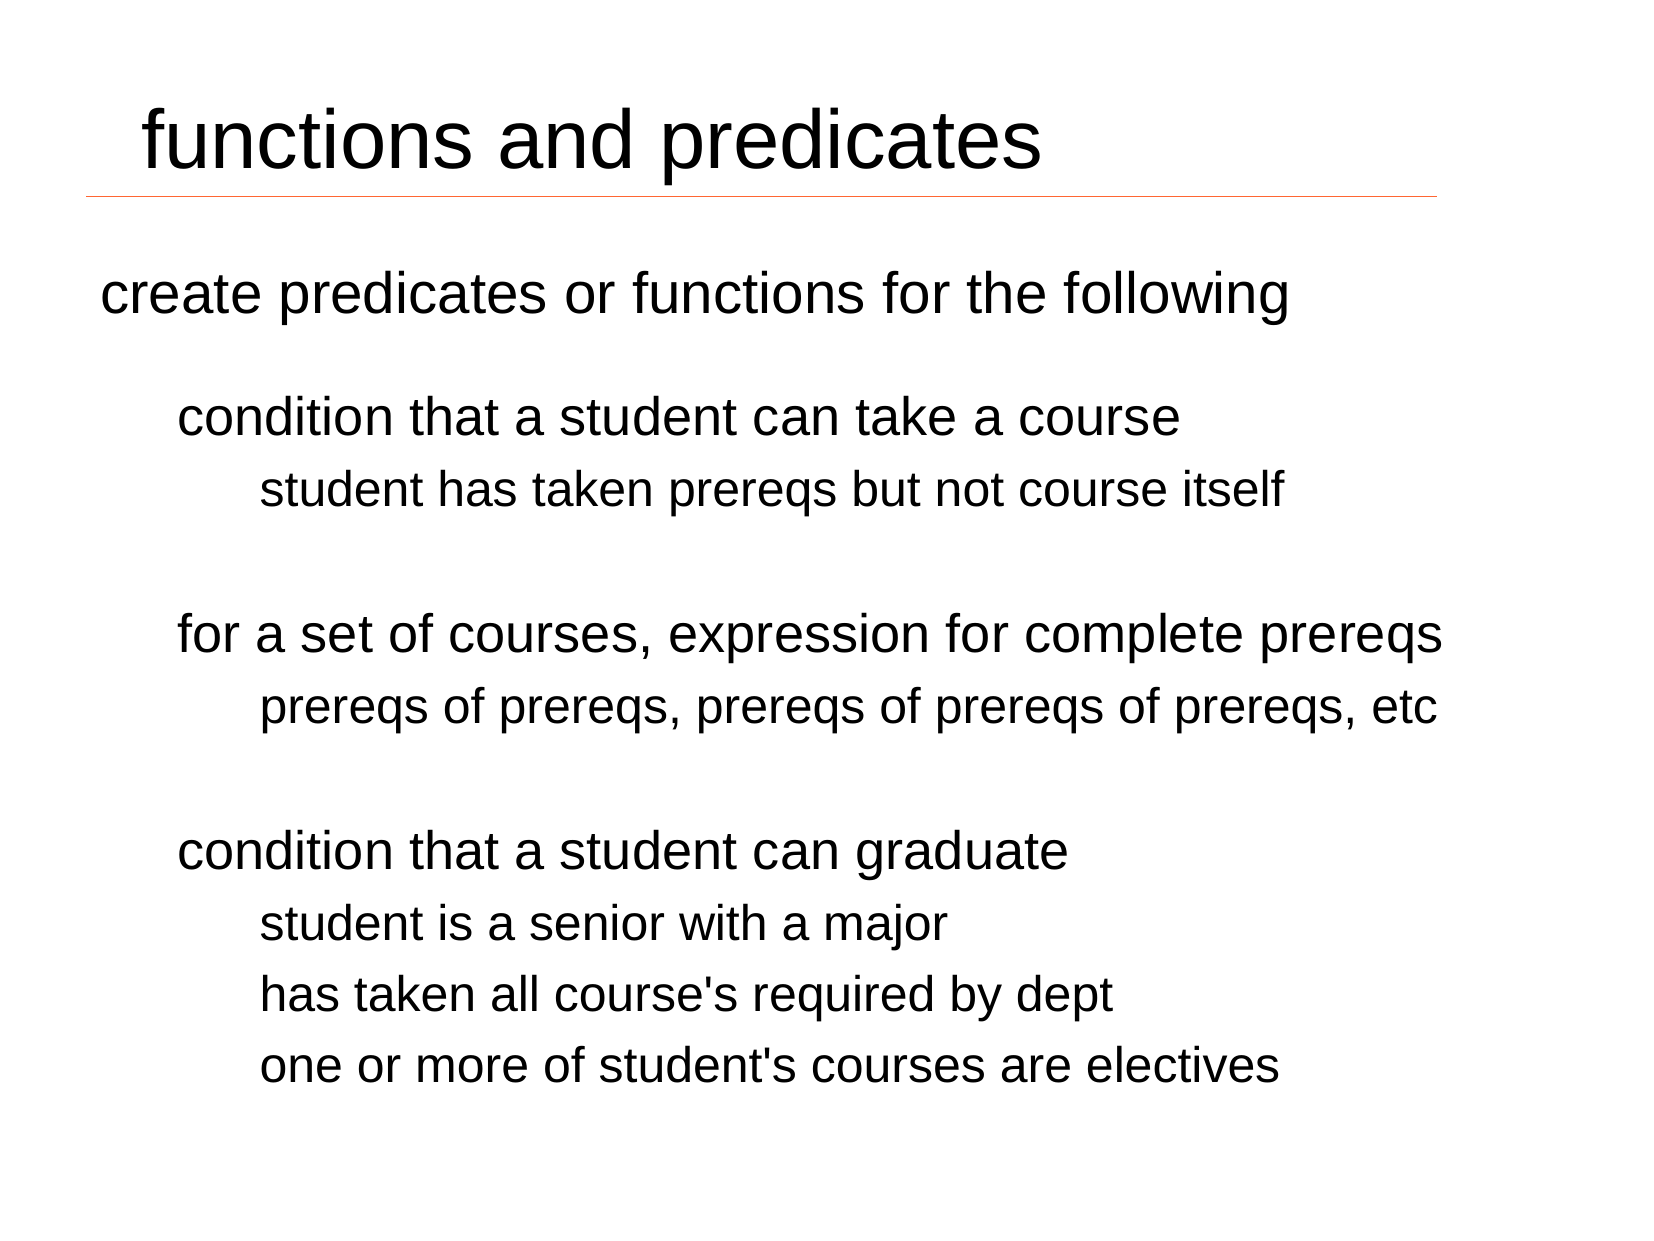

# functions and predicates
create predicates or functions for the following
condition that a student can take a course
student has taken prereqs but not course itself
for a set of courses, expression for complete prereqs
prereqs of prereqs, prereqs of prereqs of prereqs, etc
condition that a student can graduate
student is a senior with a major
has taken all course's required by dept
one or more of student's courses are electives